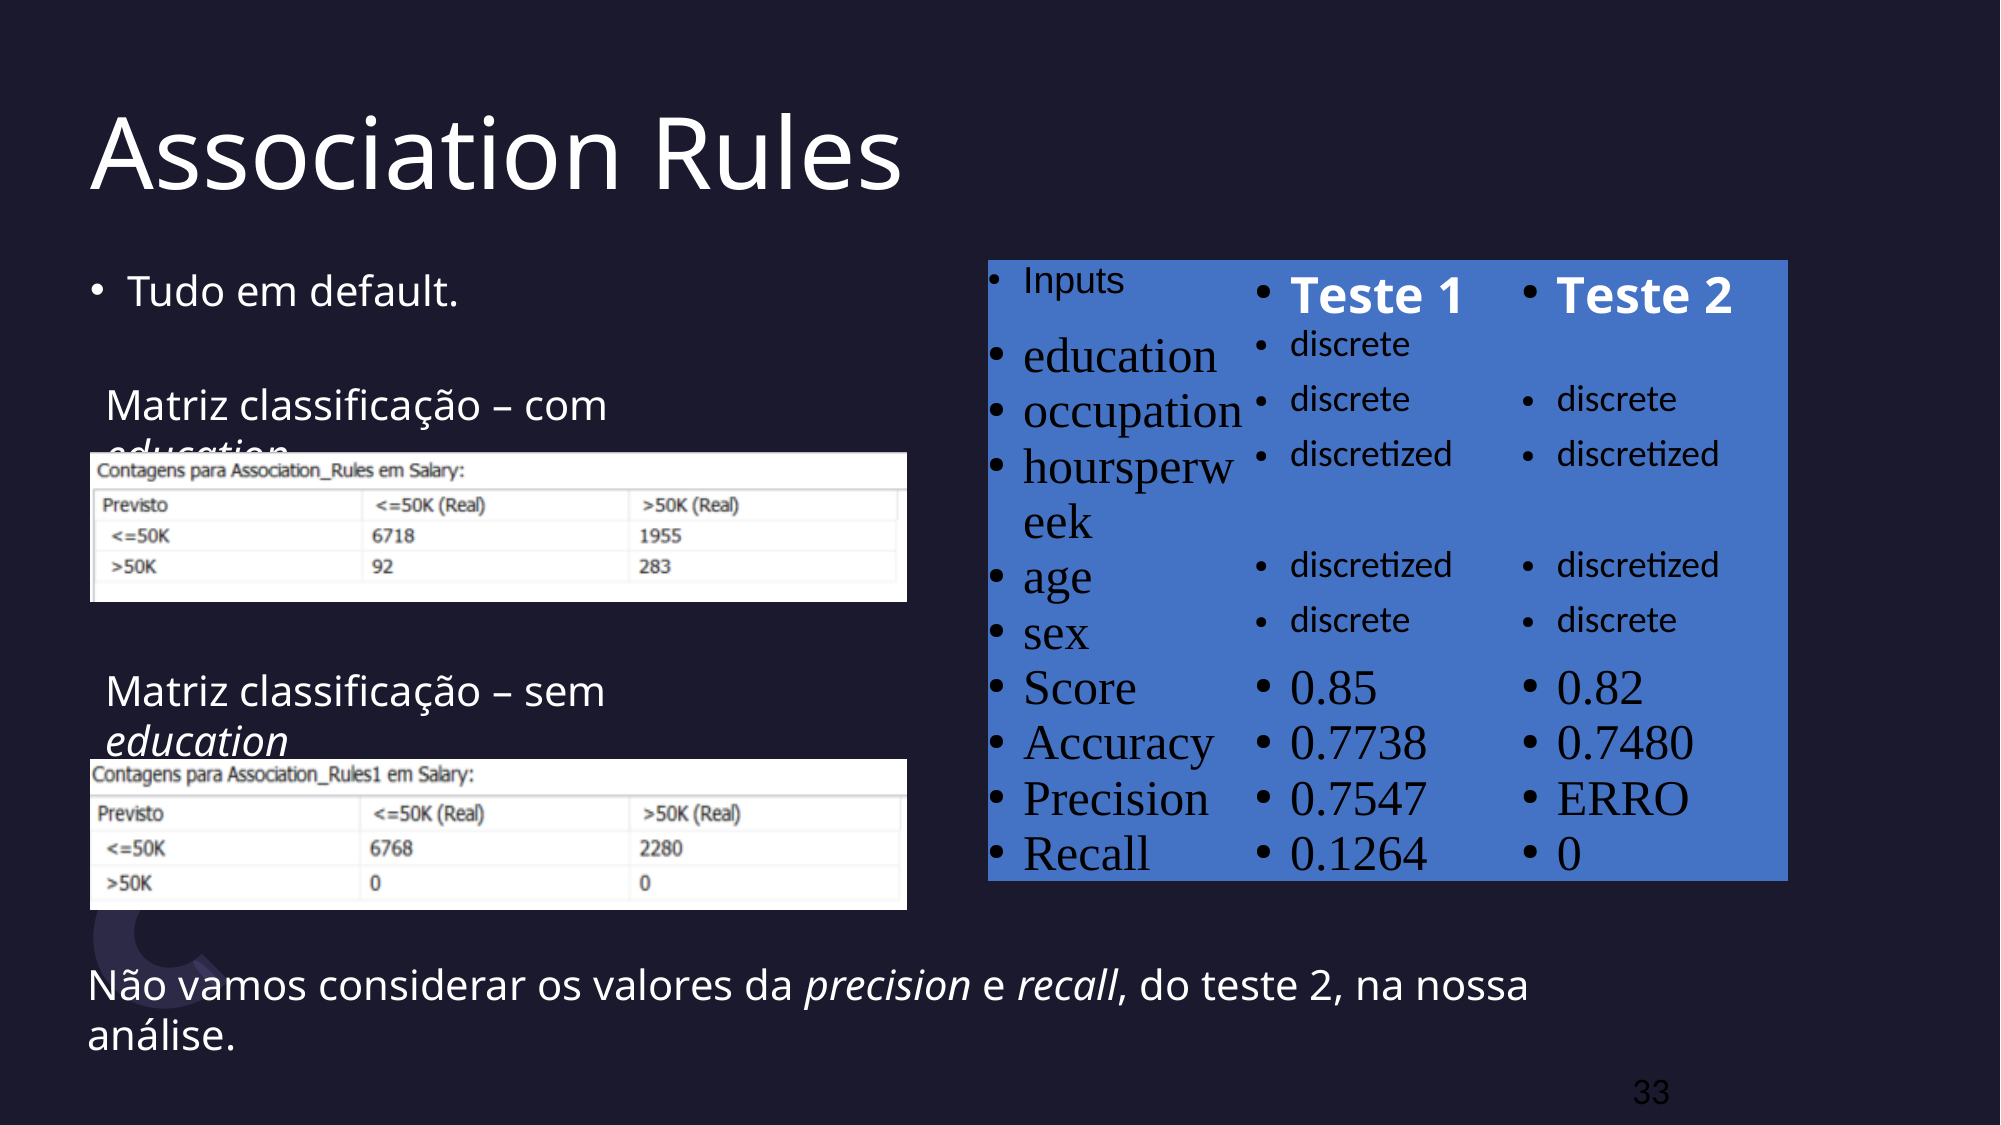

# Association Rules
Tudo em default.
| Inputs | Teste 1 | Teste 2 |
| --- | --- | --- |
| education | discrete | |
| occupation | discrete | discrete |
| hoursperweek | discretized | discretized |
| age | discretized | discretized |
| sex | discrete | discrete |
| Score | 0.85 | 0.82 |
| Accuracy | 0.7738 | 0.7480 |
| Precision | 0.7547 | ERRO |
| Recall | 0.1264 | 0 |
Matriz classificação – com education
Matriz classificação – sem education
Não vamos considerar os valores da precision e recall, do teste 2, na nossa análise.